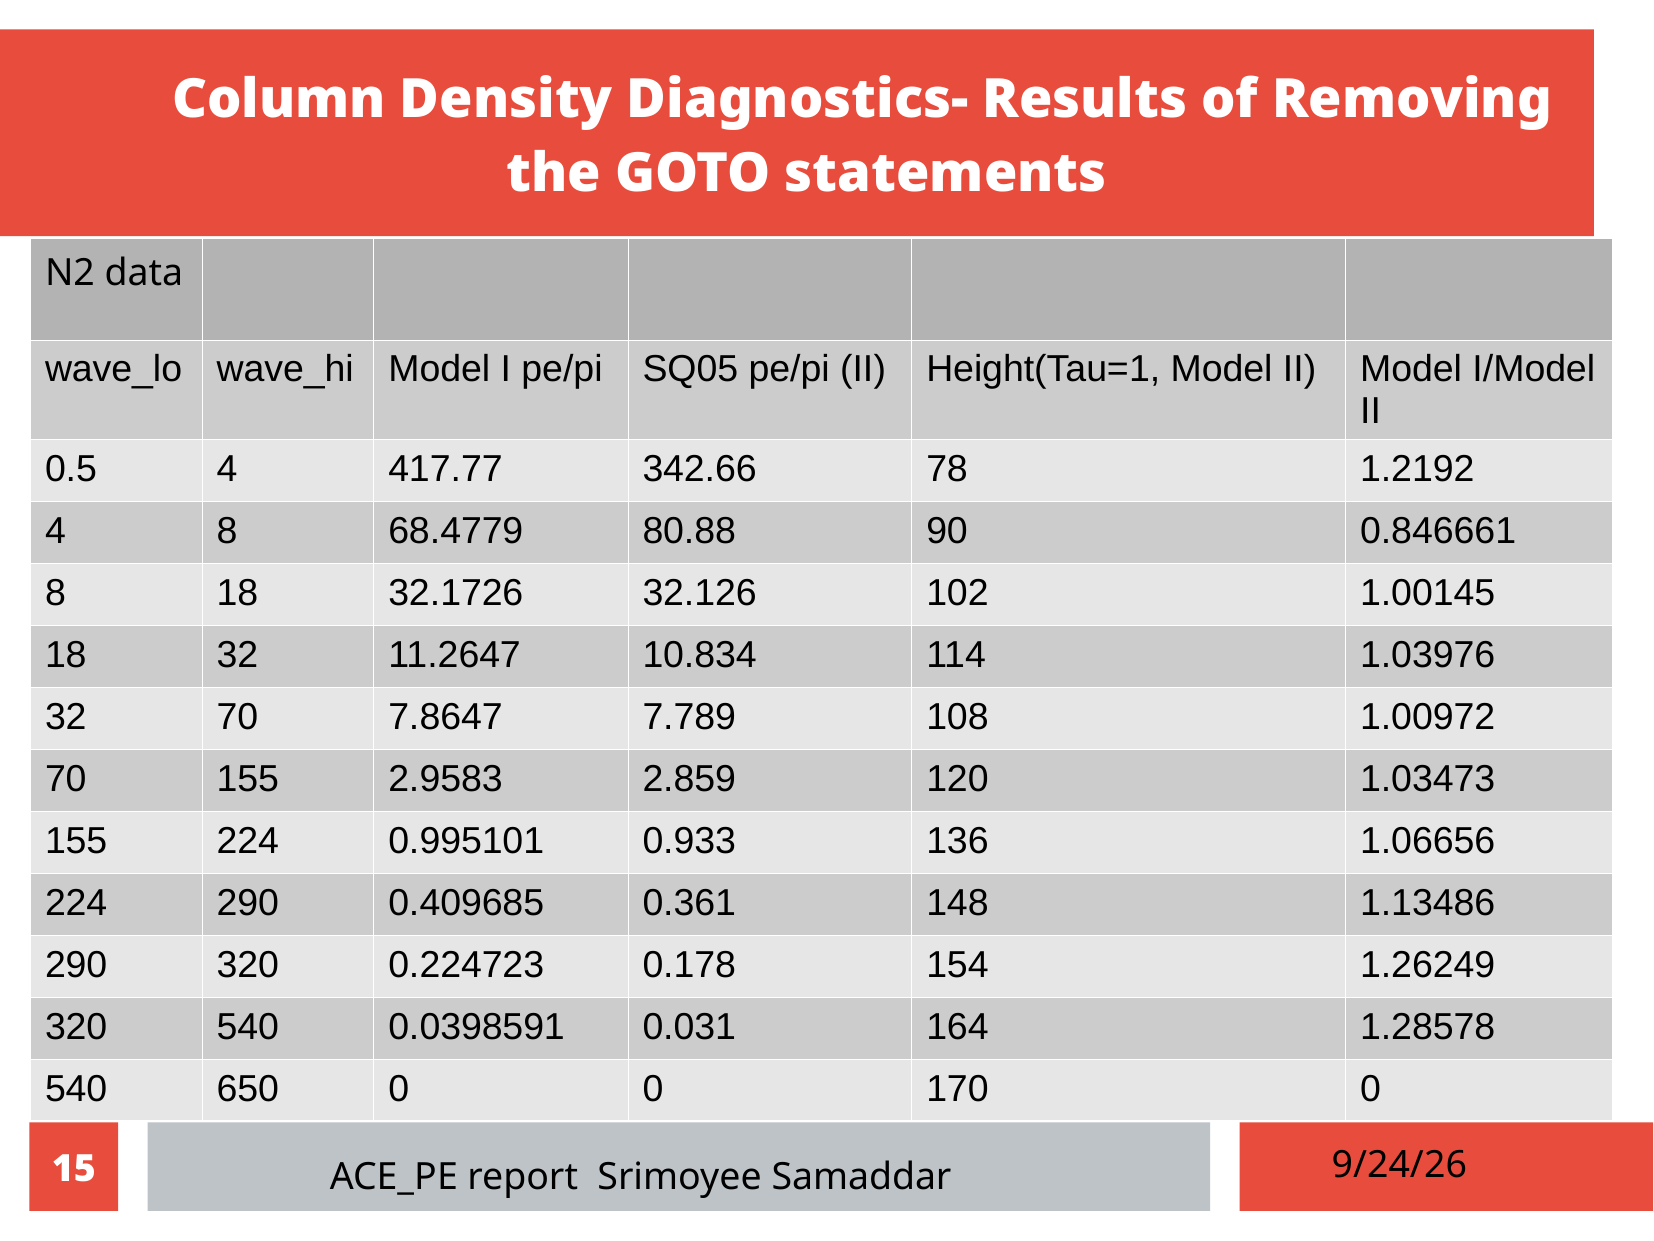

# Column Density Diagnostics- Results of Removing the GOTO statements
| N2 data | | | | | |
| --- | --- | --- | --- | --- | --- |
| wave\_lo | wave\_hi | Model I pe/pi | SQ05 pe/pi (II) | Height(Tau=1, Model II) | Model I/Model II |
| 0.5 | 4 | 417.77 | 342.66 | 78 | 1.2192 |
| 4 | 8 | 68.4779 | 80.88 | 90 | 0.846661 |
| 8 | 18 | 32.1726 | 32.126 | 102 | 1.00145 |
| 18 | 32 | 11.2647 | 10.834 | 114 | 1.03976 |
| 32 | 70 | 7.8647 | 7.789 | 108 | 1.00972 |
| 70 | 155 | 2.9583 | 2.859 | 120 | 1.03473 |
| 155 | 224 | 0.995101 | 0.933 | 136 | 1.06656 |
| 224 | 290 | 0.409685 | 0.361 | 148 | 1.13486 |
| 290 | 320 | 0.224723 | 0.178 | 154 | 1.26249 |
| 320 | 540 | 0.0398591 | 0.031 | 164 | 1.28578 |
| 540 | 650 | 0 | 0 | 170 | 0 |
| Slide 10 |
| --- |
| Model I (Org) pe/pi |
| 417.762 |
| 68.4776 |
| 32.1722 |
| 11.2645 |
| 7.86467 |
| 2.95828 |
| 0.995094 |
| 0.409681 |
| 0.224721 |
| 0.0398586 |
| 0 |
15
		ACE_PE report Srimoyee Samaddar